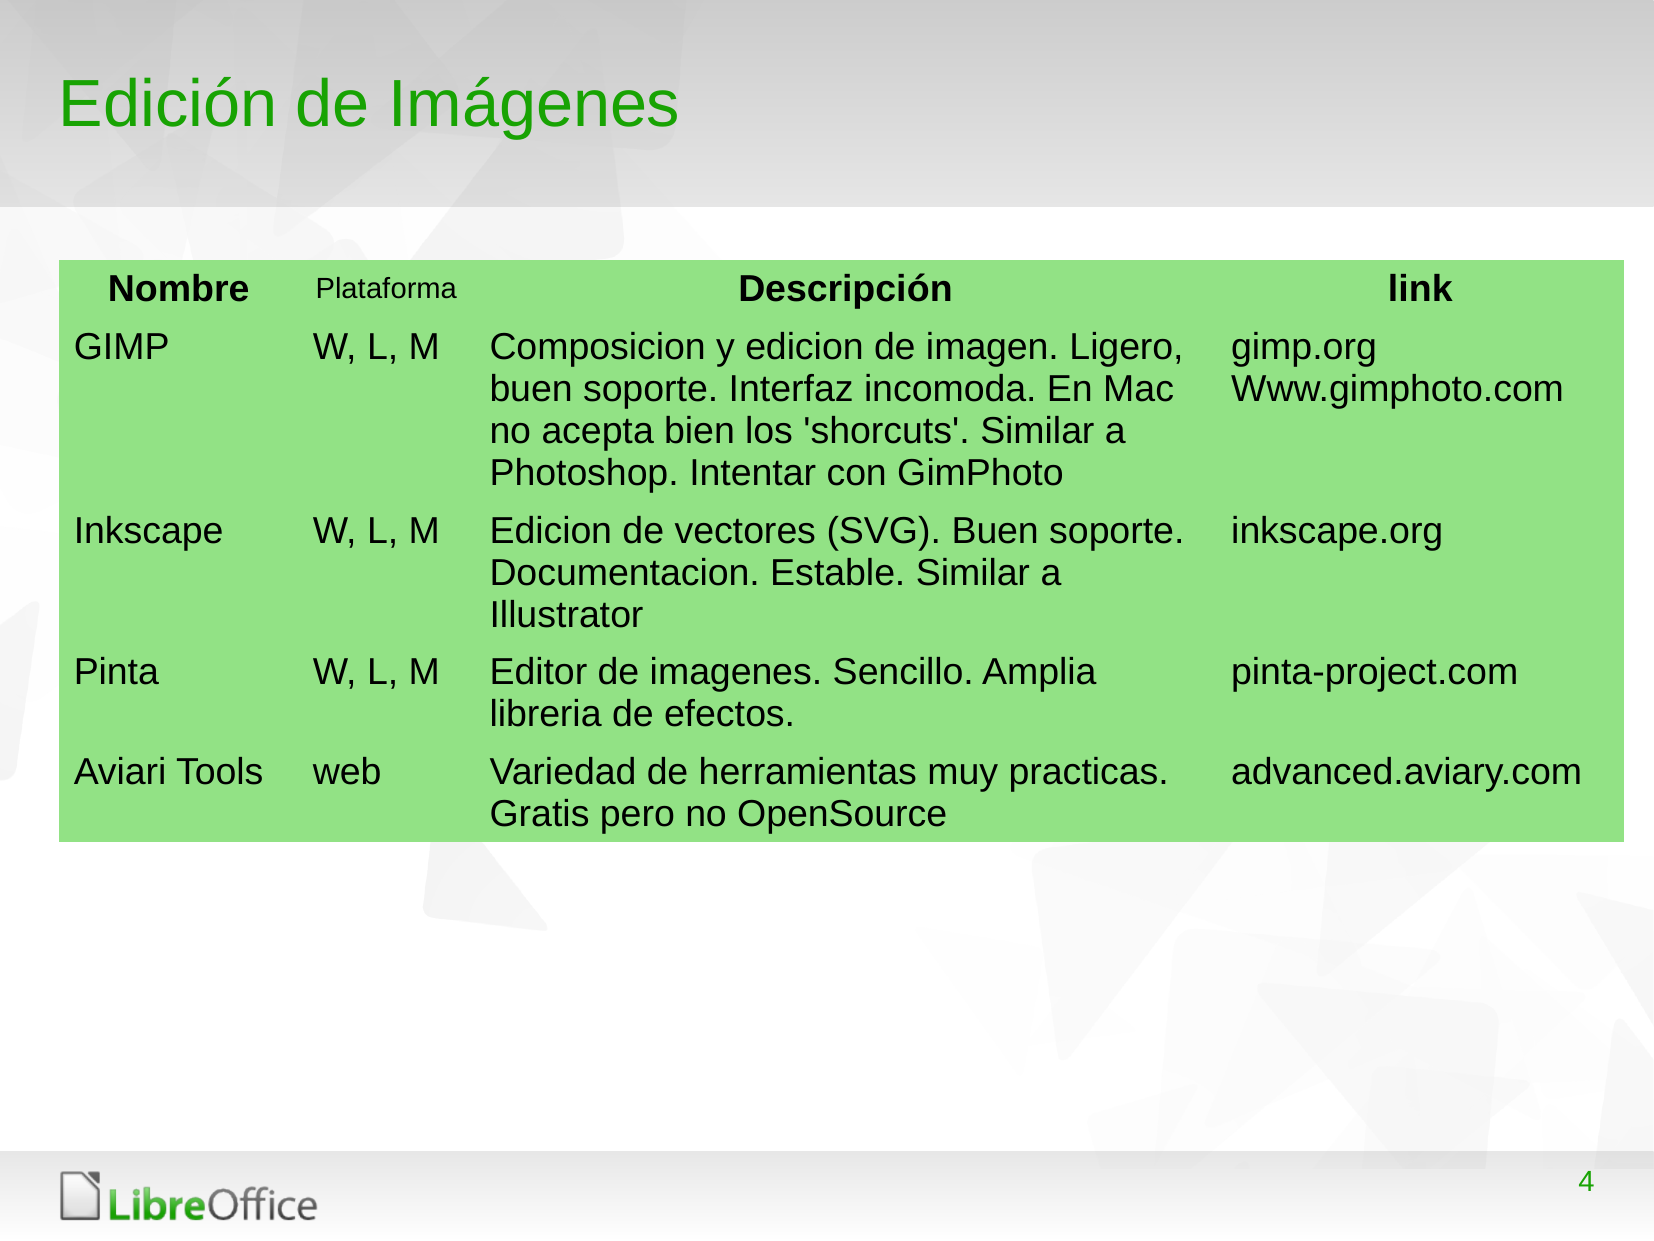

# Edición de Imágenes
| Nombre | Plataforma | Descripción | link |
| --- | --- | --- | --- |
| GIMP | W, L, M | Composicion y edicion de imagen. Ligero, buen soporte. Interfaz incomoda. En Mac no acepta bien los 'shorcuts'. Similar a Photoshop. Intentar con GimPhoto | gimp.org Www.gimphoto.com |
| Inkscape | W, L, M | Edicion de vectores (SVG). Buen soporte. Documentacion. Estable. Similar a Illustrator | inkscape.org |
| Pinta | W, L, M | Editor de imagenes. Sencillo. Amplia libreria de efectos. | pinta-project.com |
| Aviari Tools | web | Variedad de herramientas muy practicas. Gratis pero no OpenSource | advanced.aviary.com |
4